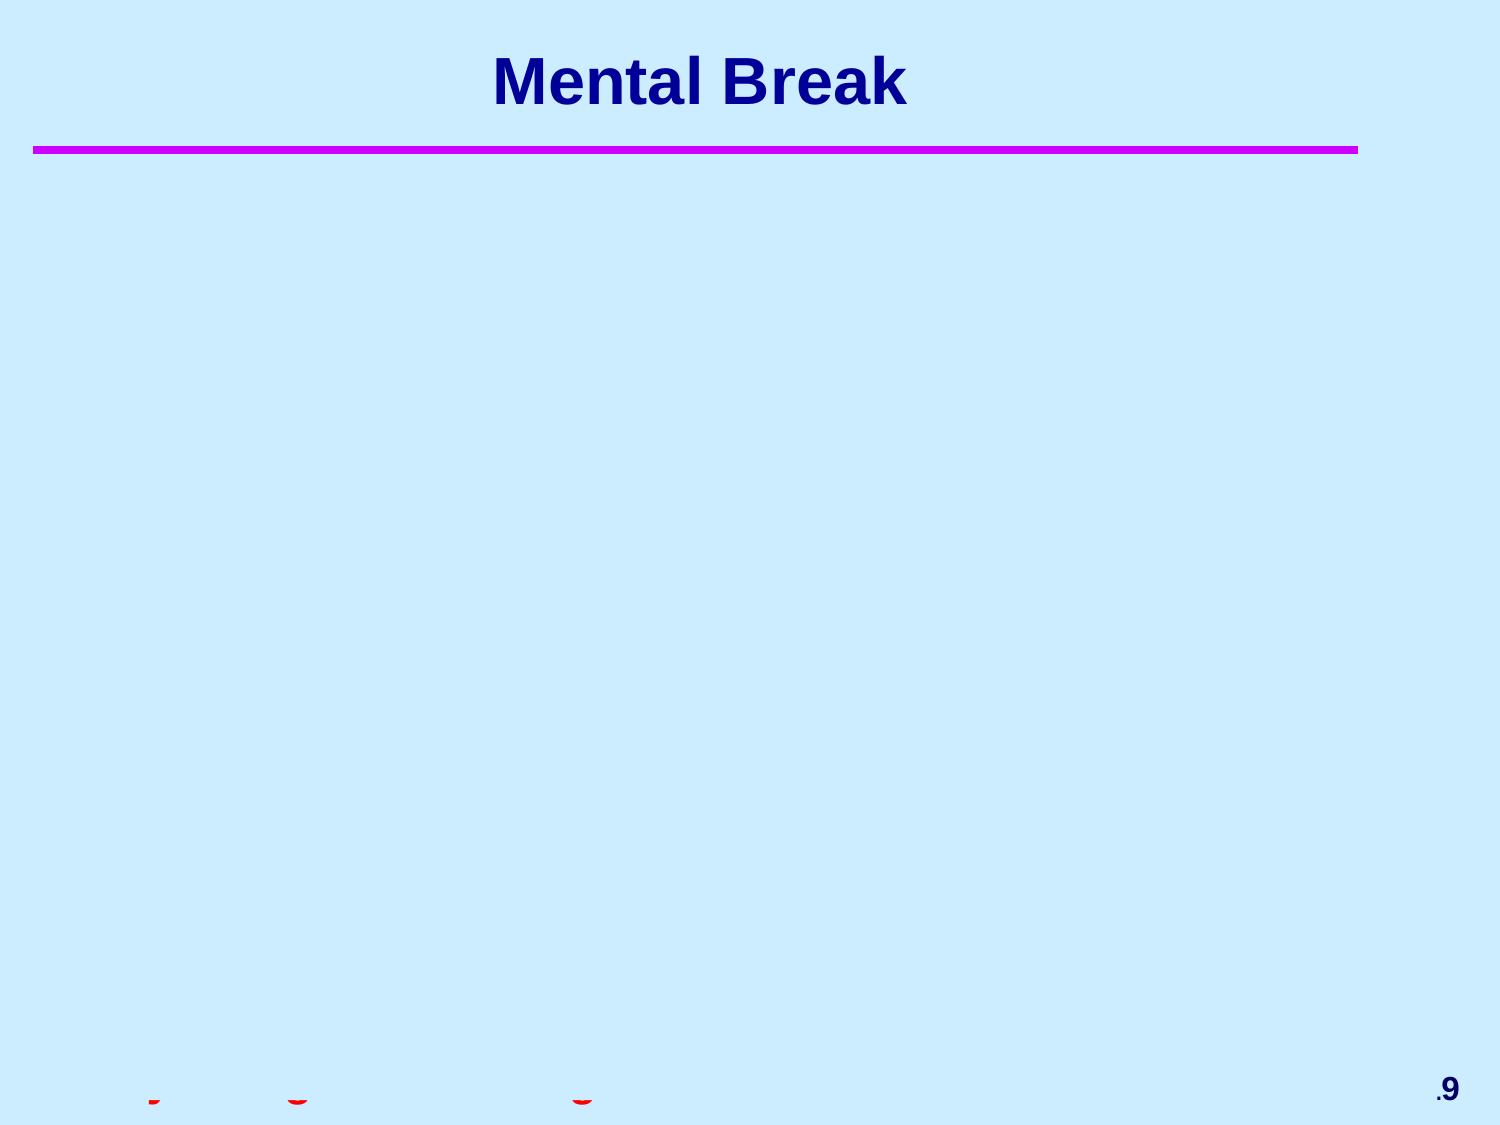

# Mental Break
In London, in the 1700s, one could purchase insurance for a particularly catastrophic event. But it was not clear how one could prove the event happened. What was the event?
 One could insure against going to Hell.
Bobby Beach survived a barrel ride over Niagara Falls. He died many years later. What was the cause of his death?
 He slipped on a banana peal.
Native Americans did not eat turkey at the time of the Pilgrims. Why not?
 They thought that killing such a timid bird indicated laziness.